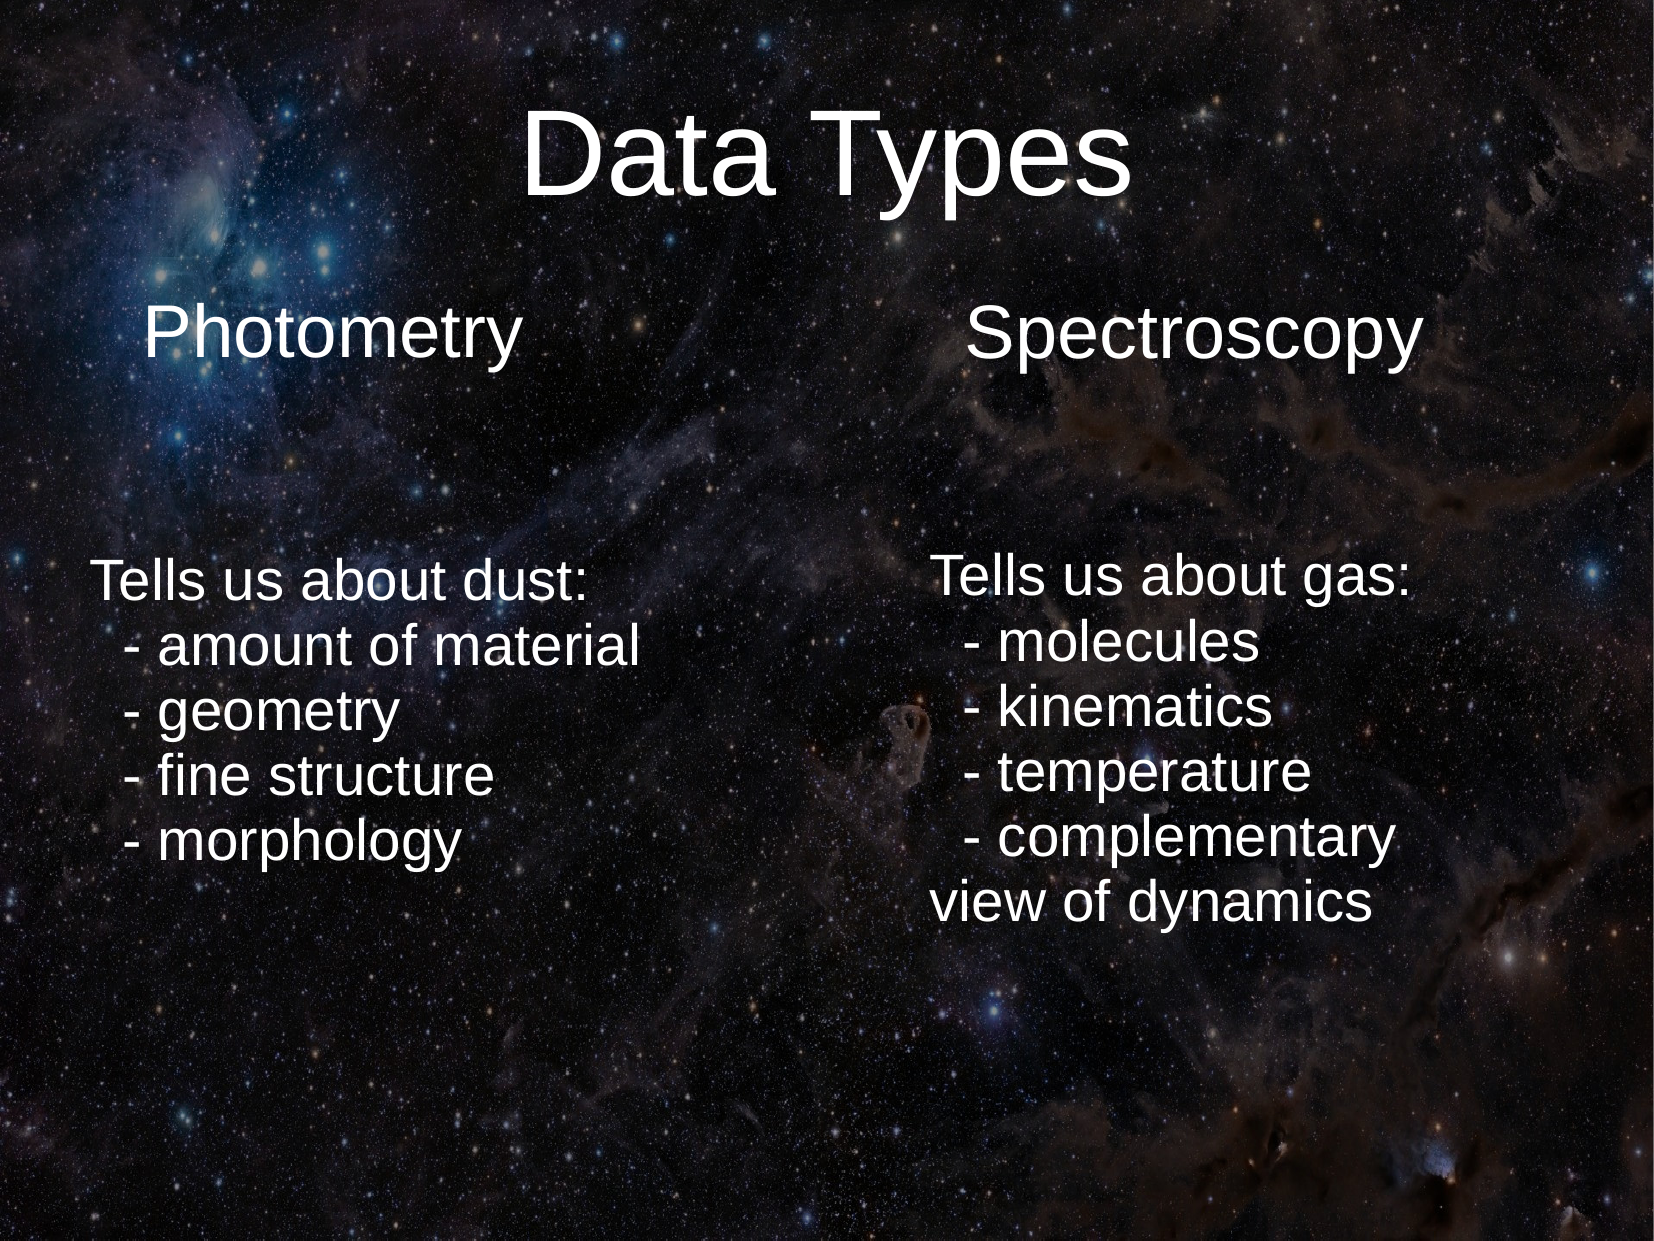

# Data Types
Photometry
Spectroscopy
Tells us about gas:
 - molecules
 - kinematics
 - temperature
 - complementary view of dynamics
Tells us about dust:
 - amount of material
 - geometry
 - fine structure
 - morphology